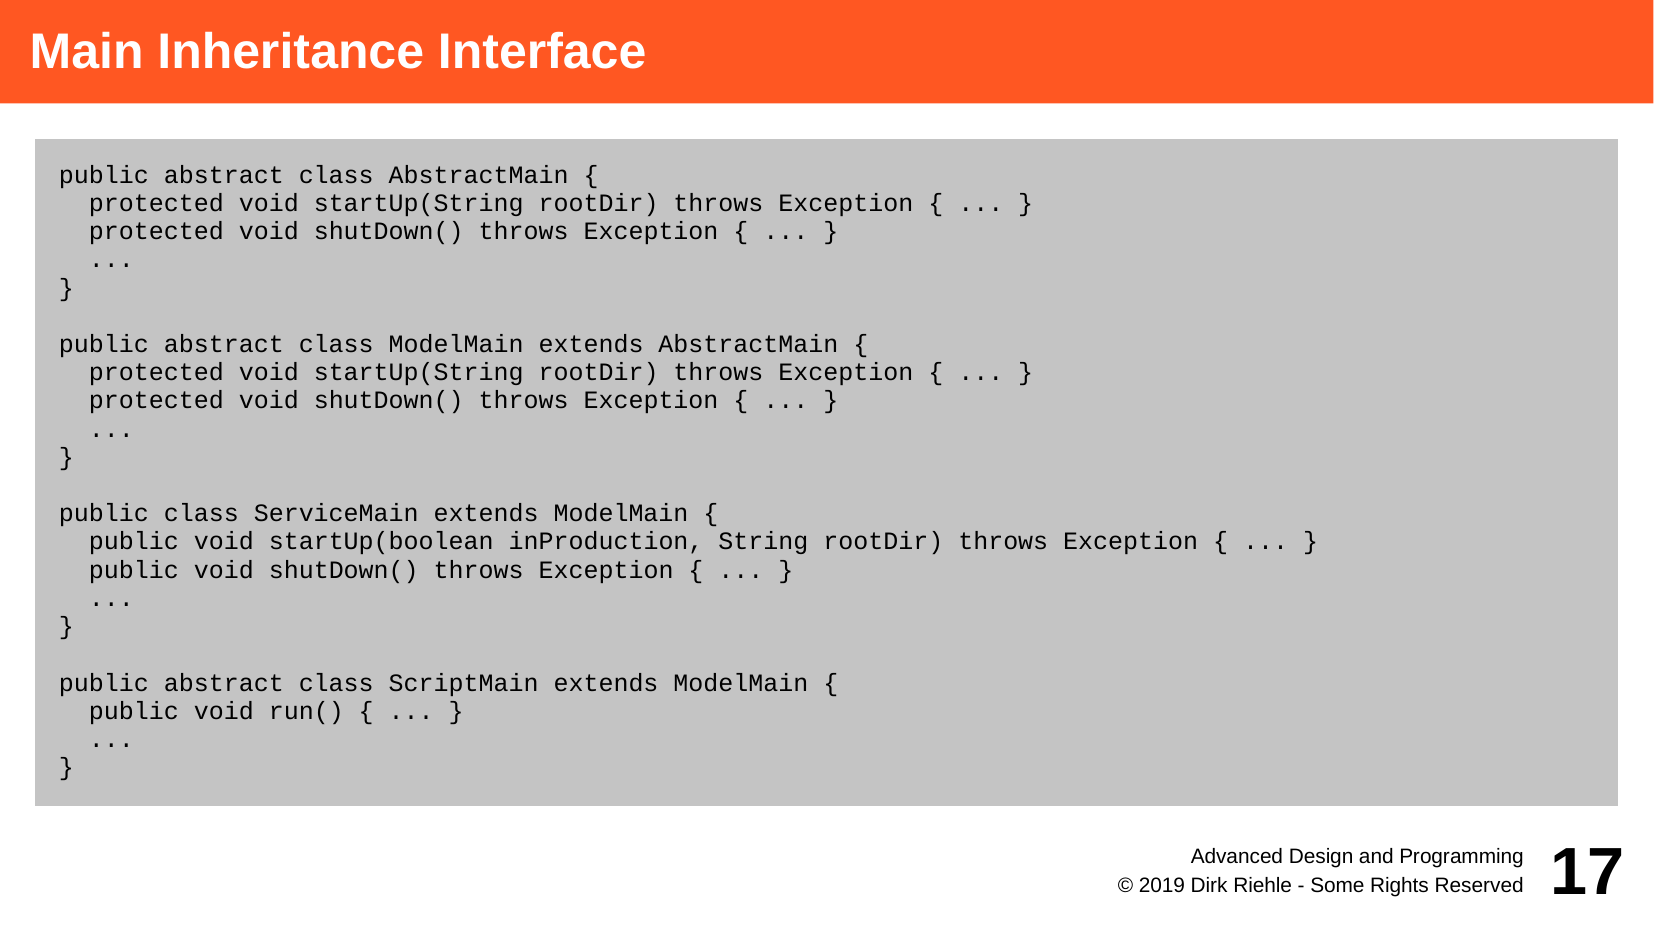

# Main Inheritance Interface
public abstract class AbstractMain {
 protected void startUp(String rootDir) throws Exception { ... }
 protected void shutDown() throws Exception { ... }
 ...
}
public abstract class ModelMain extends AbstractMain {
 protected void startUp(String rootDir) throws Exception { ... }
 protected void shutDown() throws Exception { ... }
 ...
}
public class ServiceMain extends ModelMain {
 public void startUp(boolean inProduction, String rootDir) throws Exception { ... }
 public void shutDown() throws Exception { ... }
 ...
}
public abstract class ScriptMain extends ModelMain {
 public void run() { ... }
 ...
}
Advanced Design and Programming
17
© 2019 Dirk Riehle - Some Rights Reserved